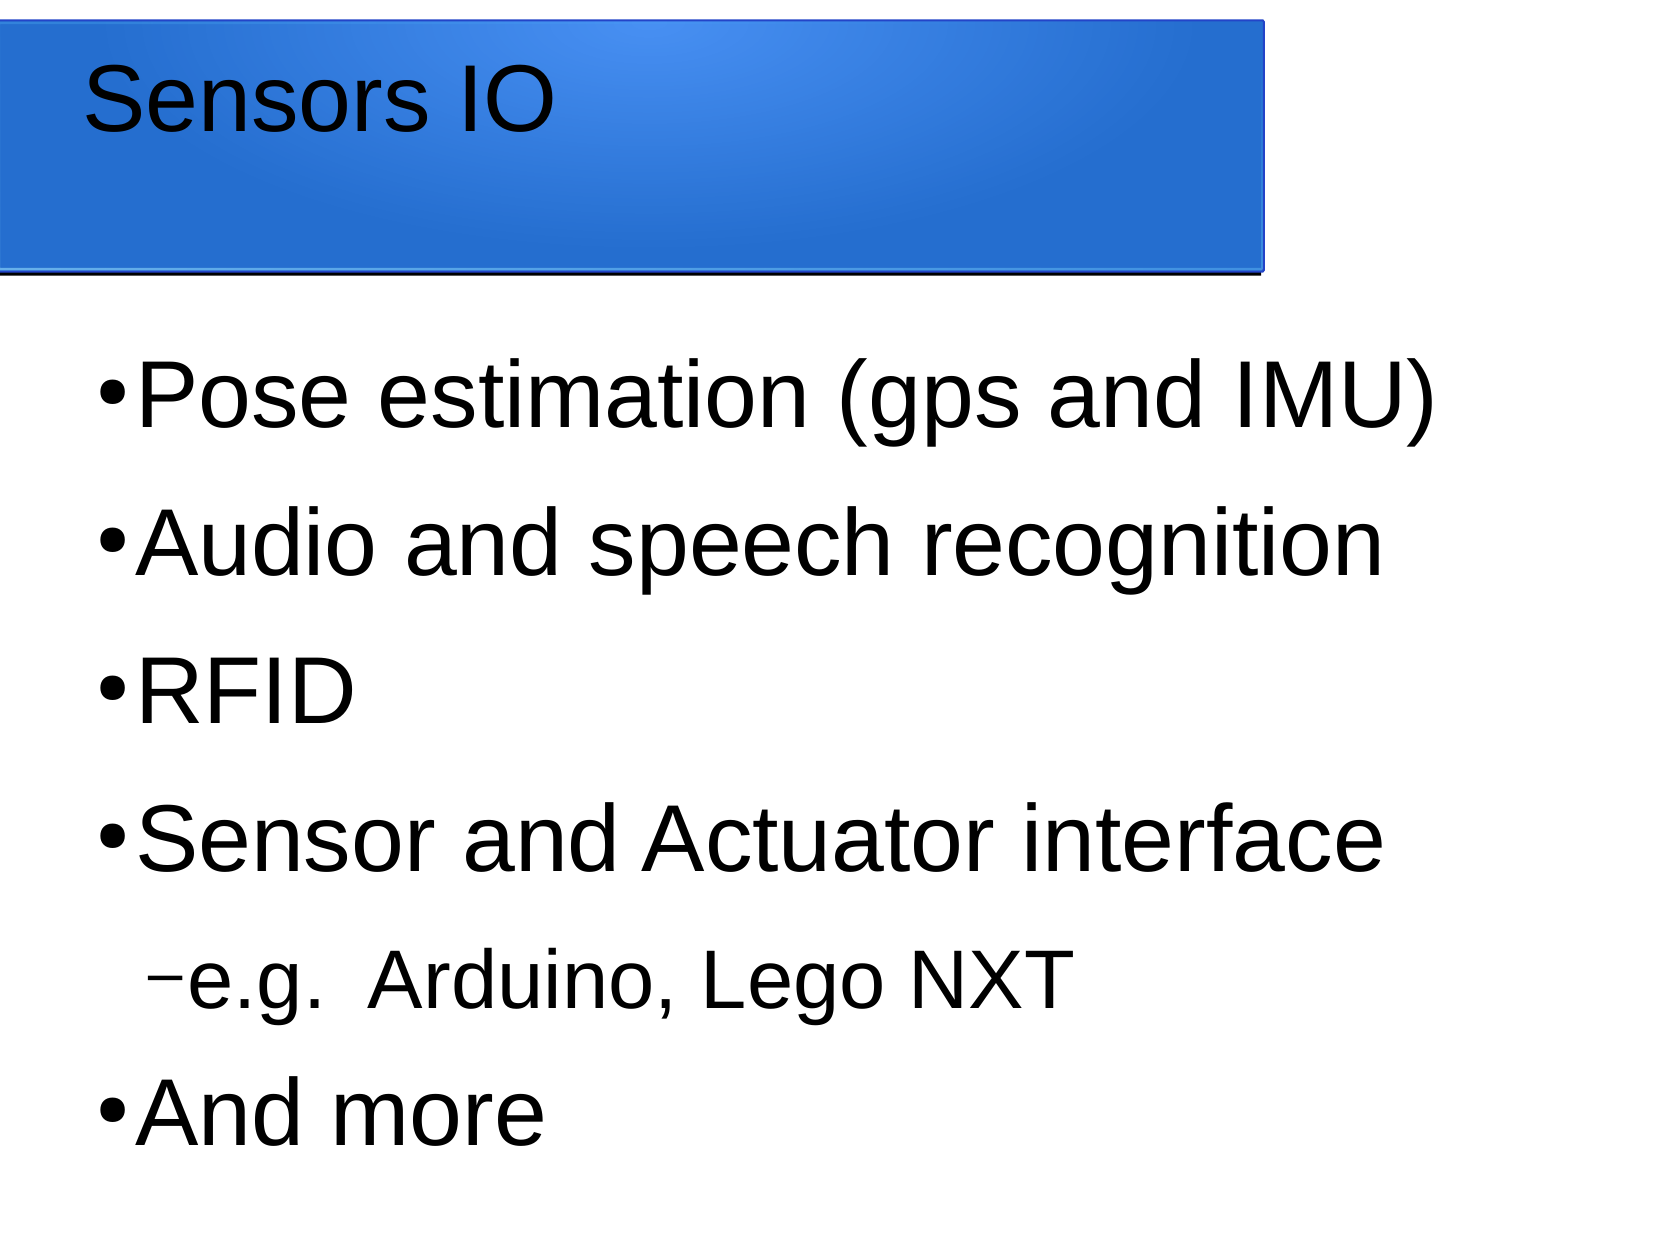

# Sensors IO
Pose estimation (gps and IMU)
Audio and speech recognition
RFID
Sensor and Actuator interface
e.g. Arduino, Lego NXT
And more